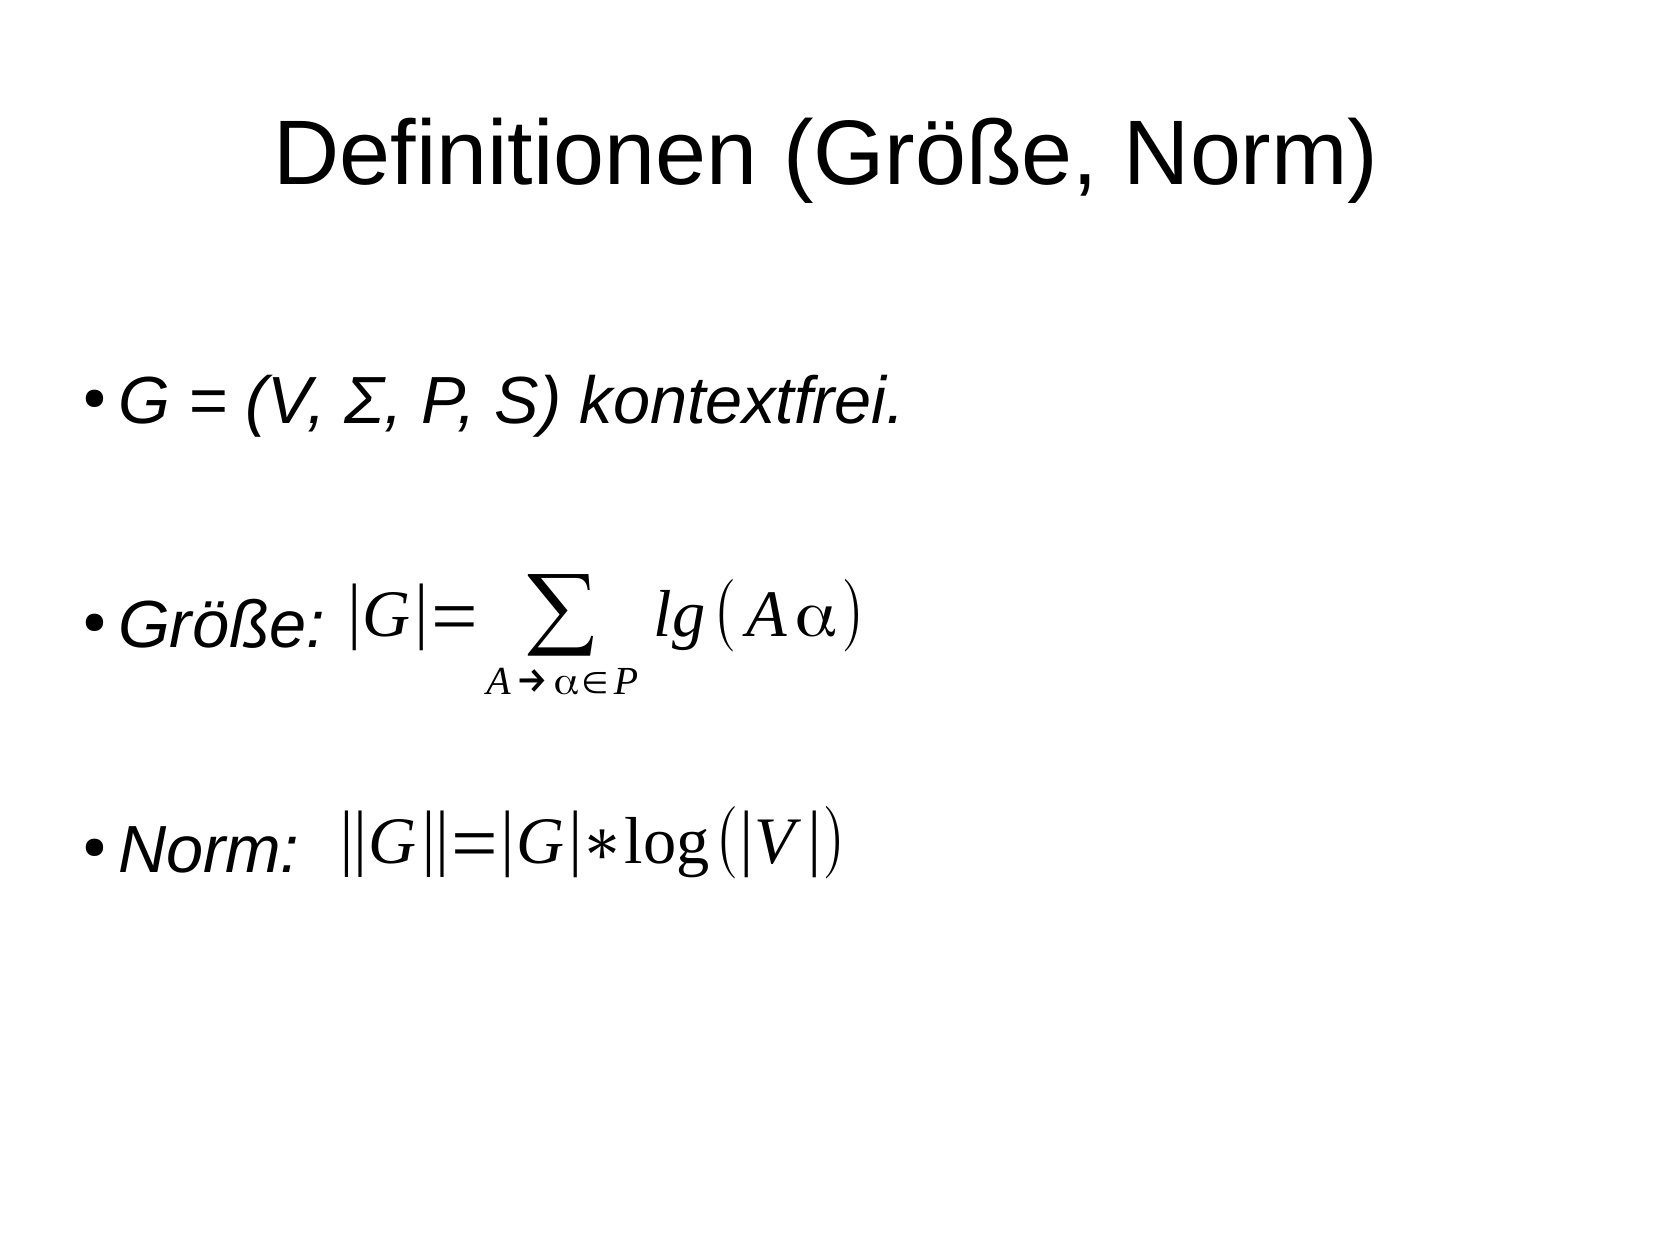

# Definitionen (Größe, Norm)
G = (V, Σ, P, S) kontextfrei.
Größe:
Norm: